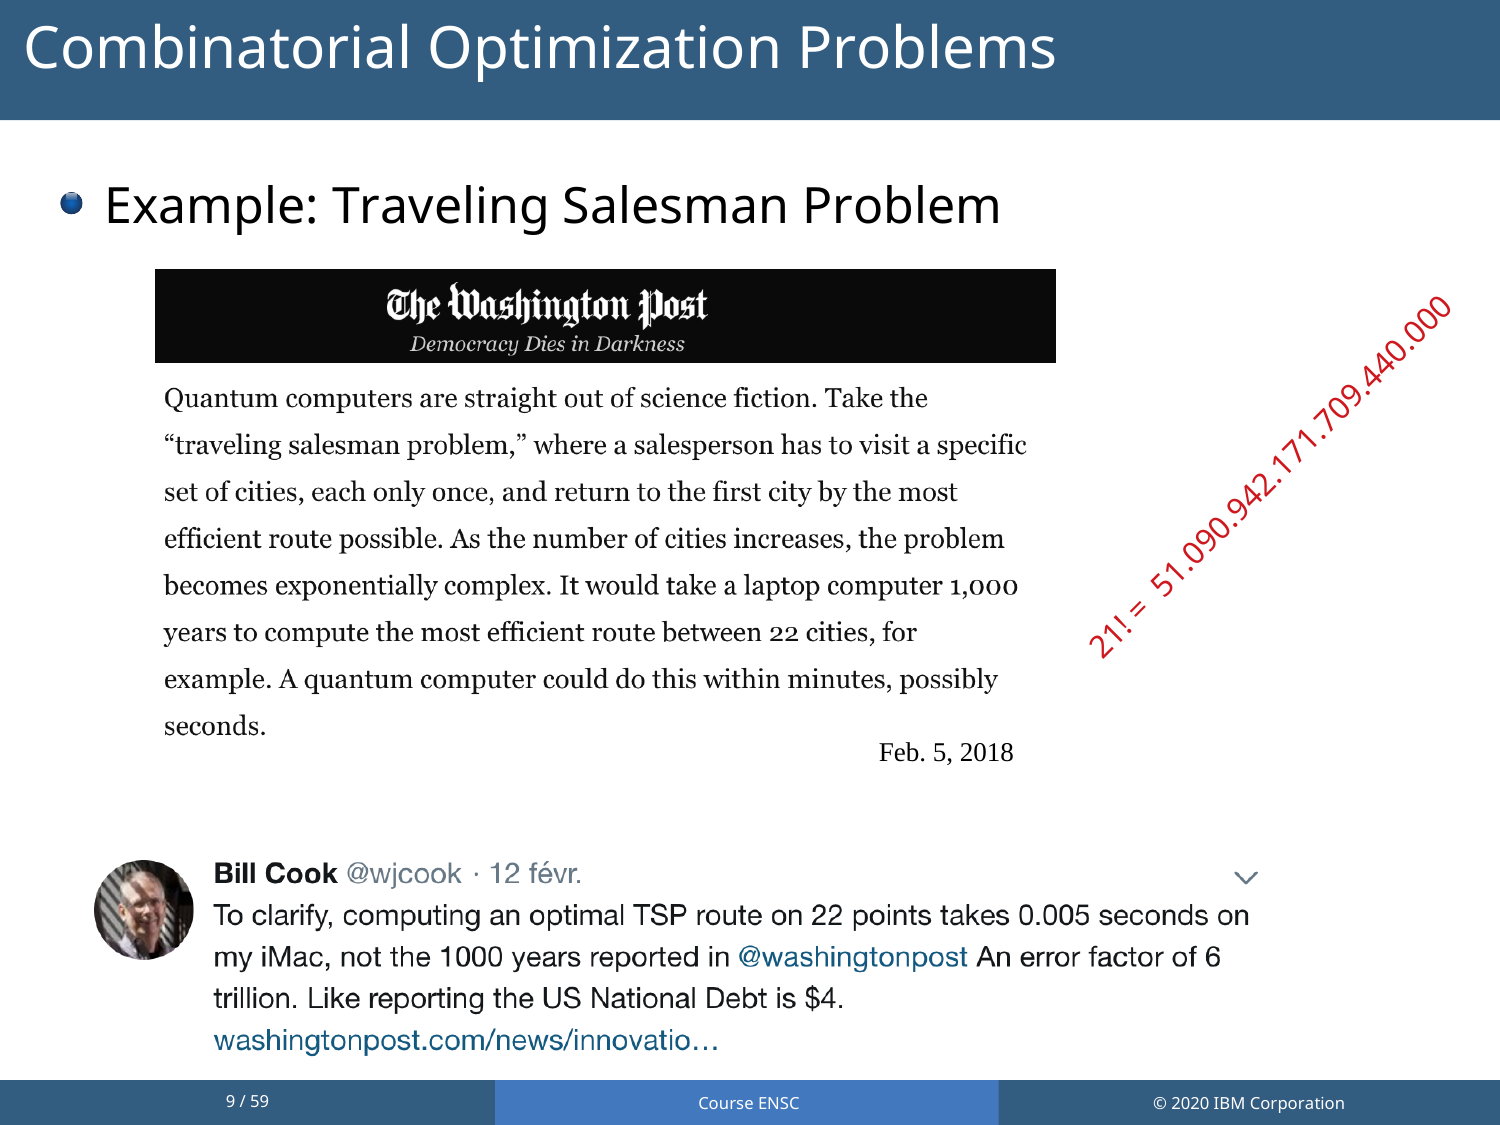

# Combinatorial Optimization Problems
Example: Traveling Salesman Problem
Feb. 5, 2018
21! = 51.090.942.171.709.440.000